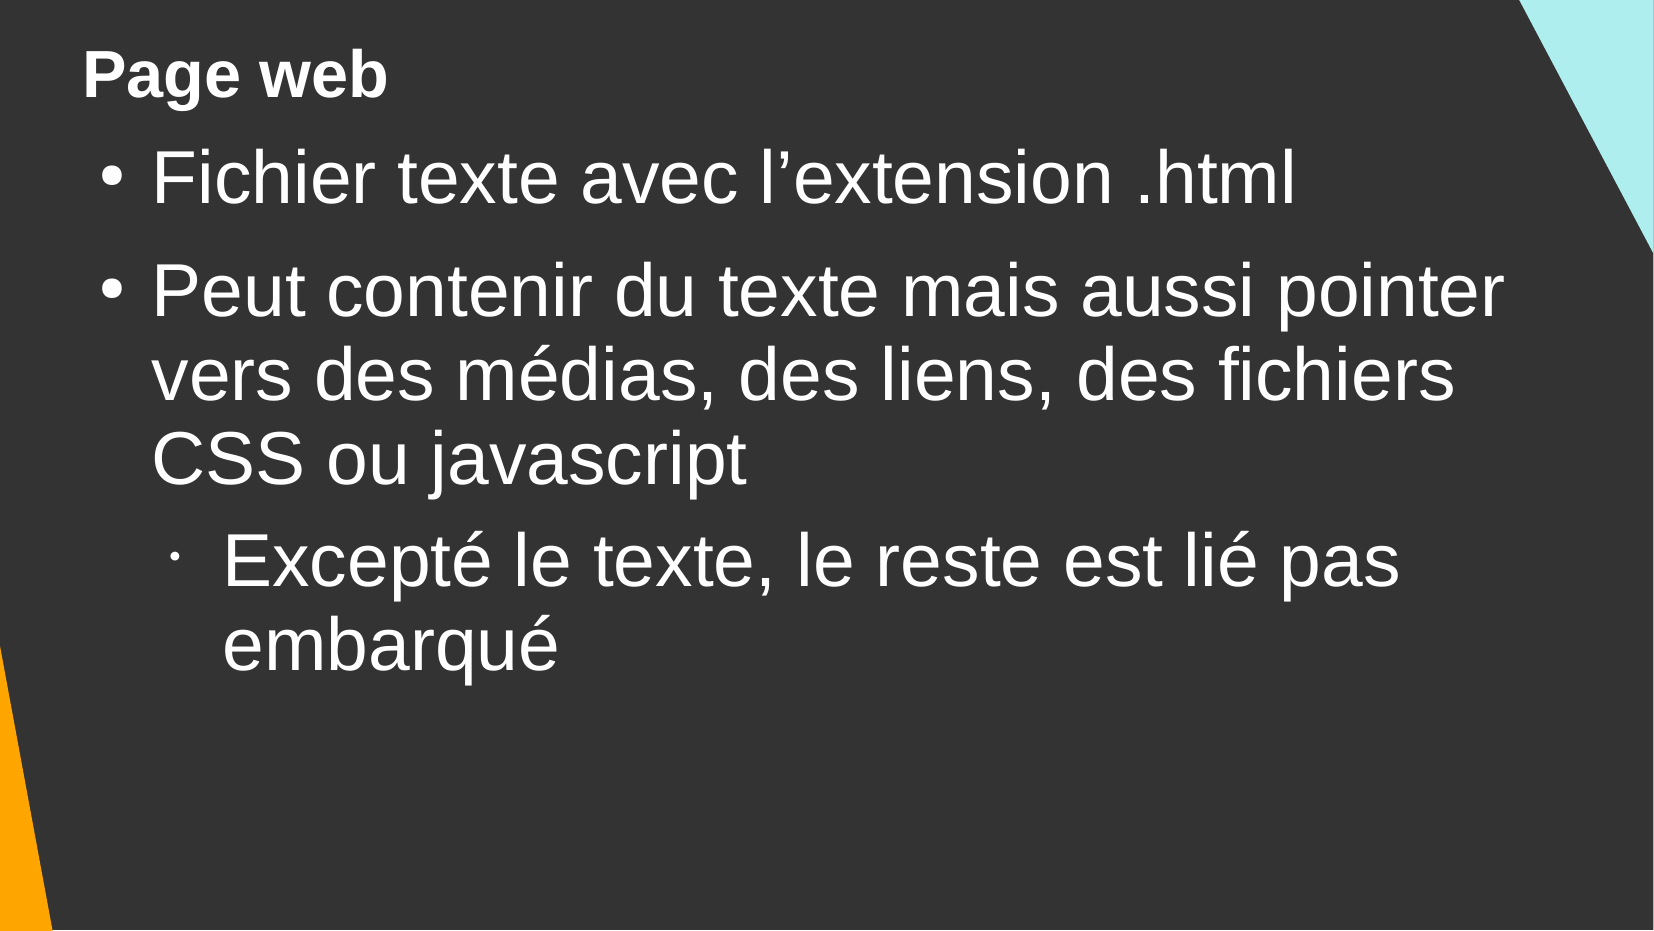

# Page web
Fichier texte avec l’extension .html
Peut contenir du texte mais aussi pointer vers des médias, des liens, des fichiers CSS ou javascript
Excepté le texte, le reste est lié pas embarqué